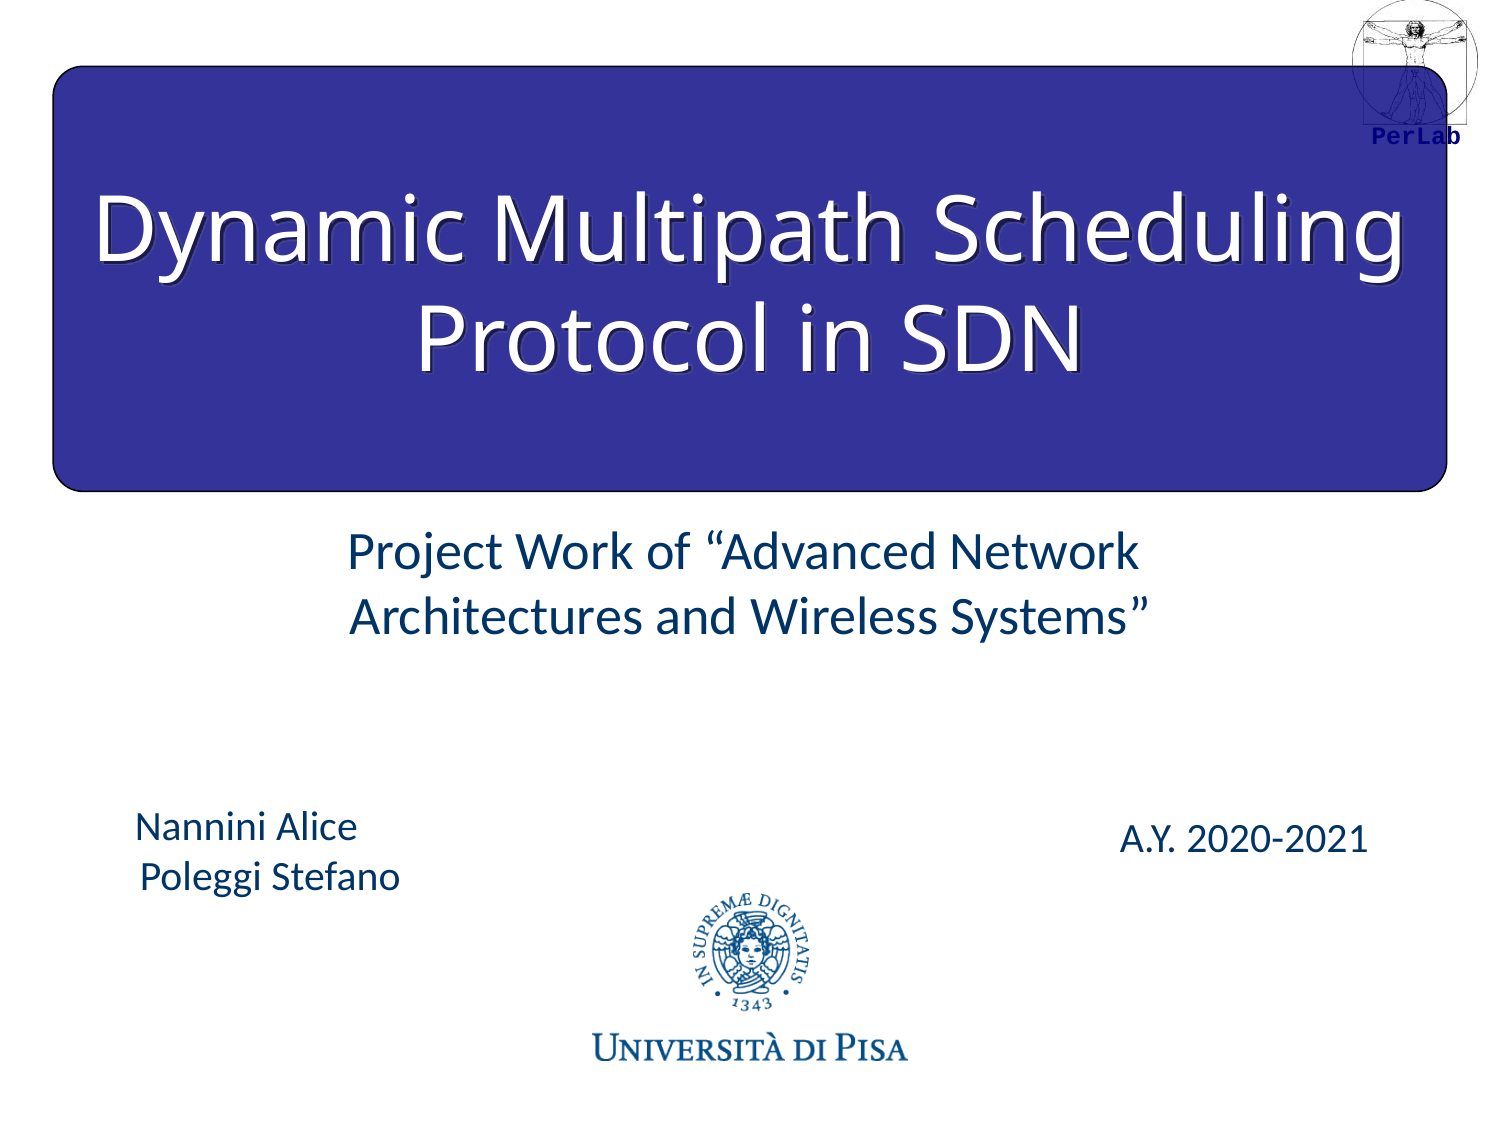

Dynamic Multipath Scheduling Protocol in SDN
Project Work of “Advanced Network
Architectures and Wireless Systems”
 Nannini Alice
Poleggi Stefano
A.Y. 2020-2021